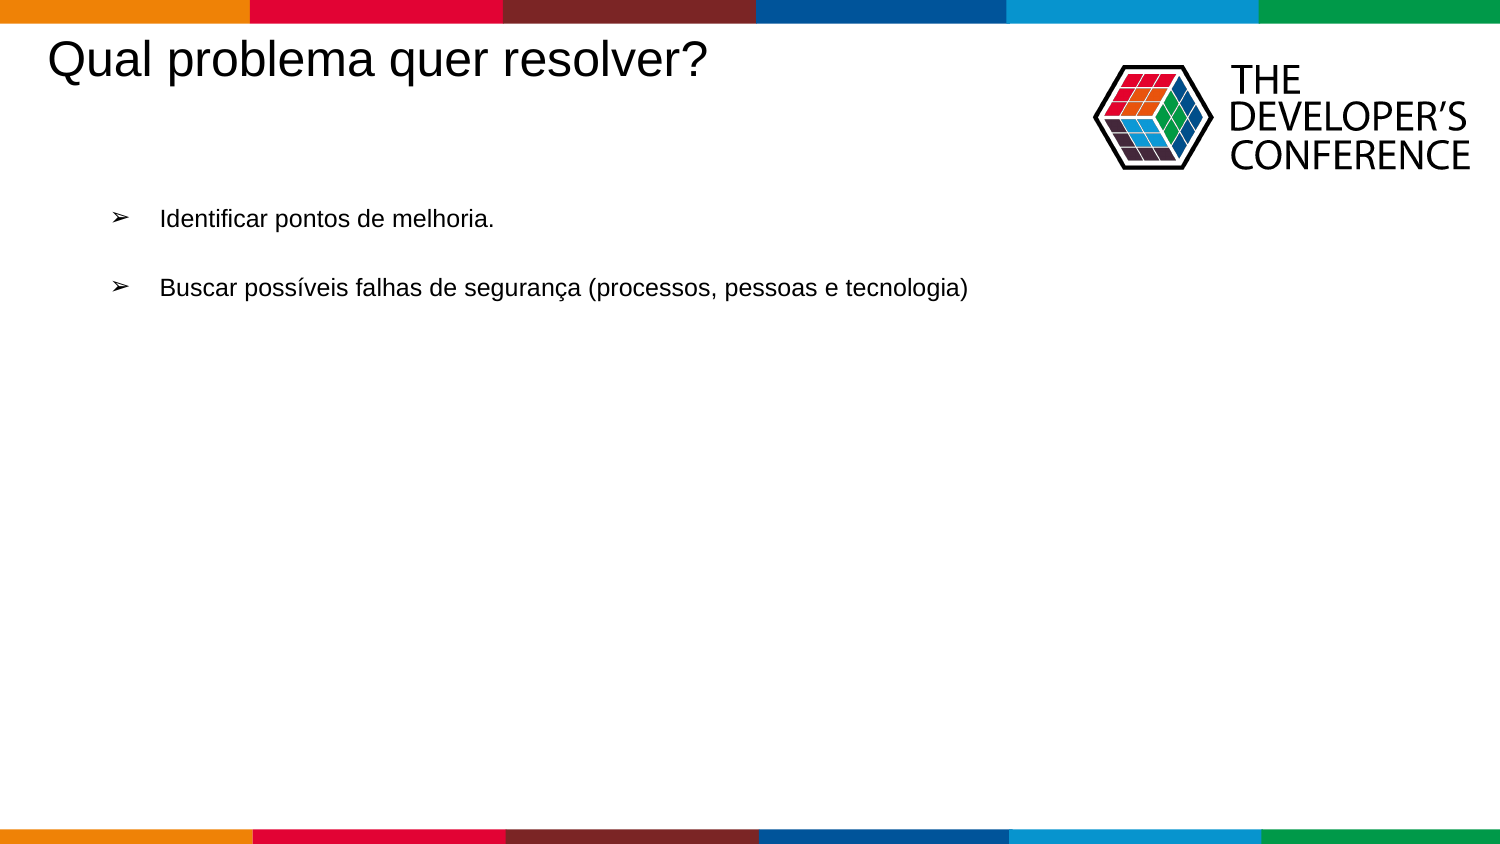

# Qual problema quer resolver?
Identificar pontos de melhoria.
Buscar possíveis falhas de segurança (processos, pessoas e tecnologia)